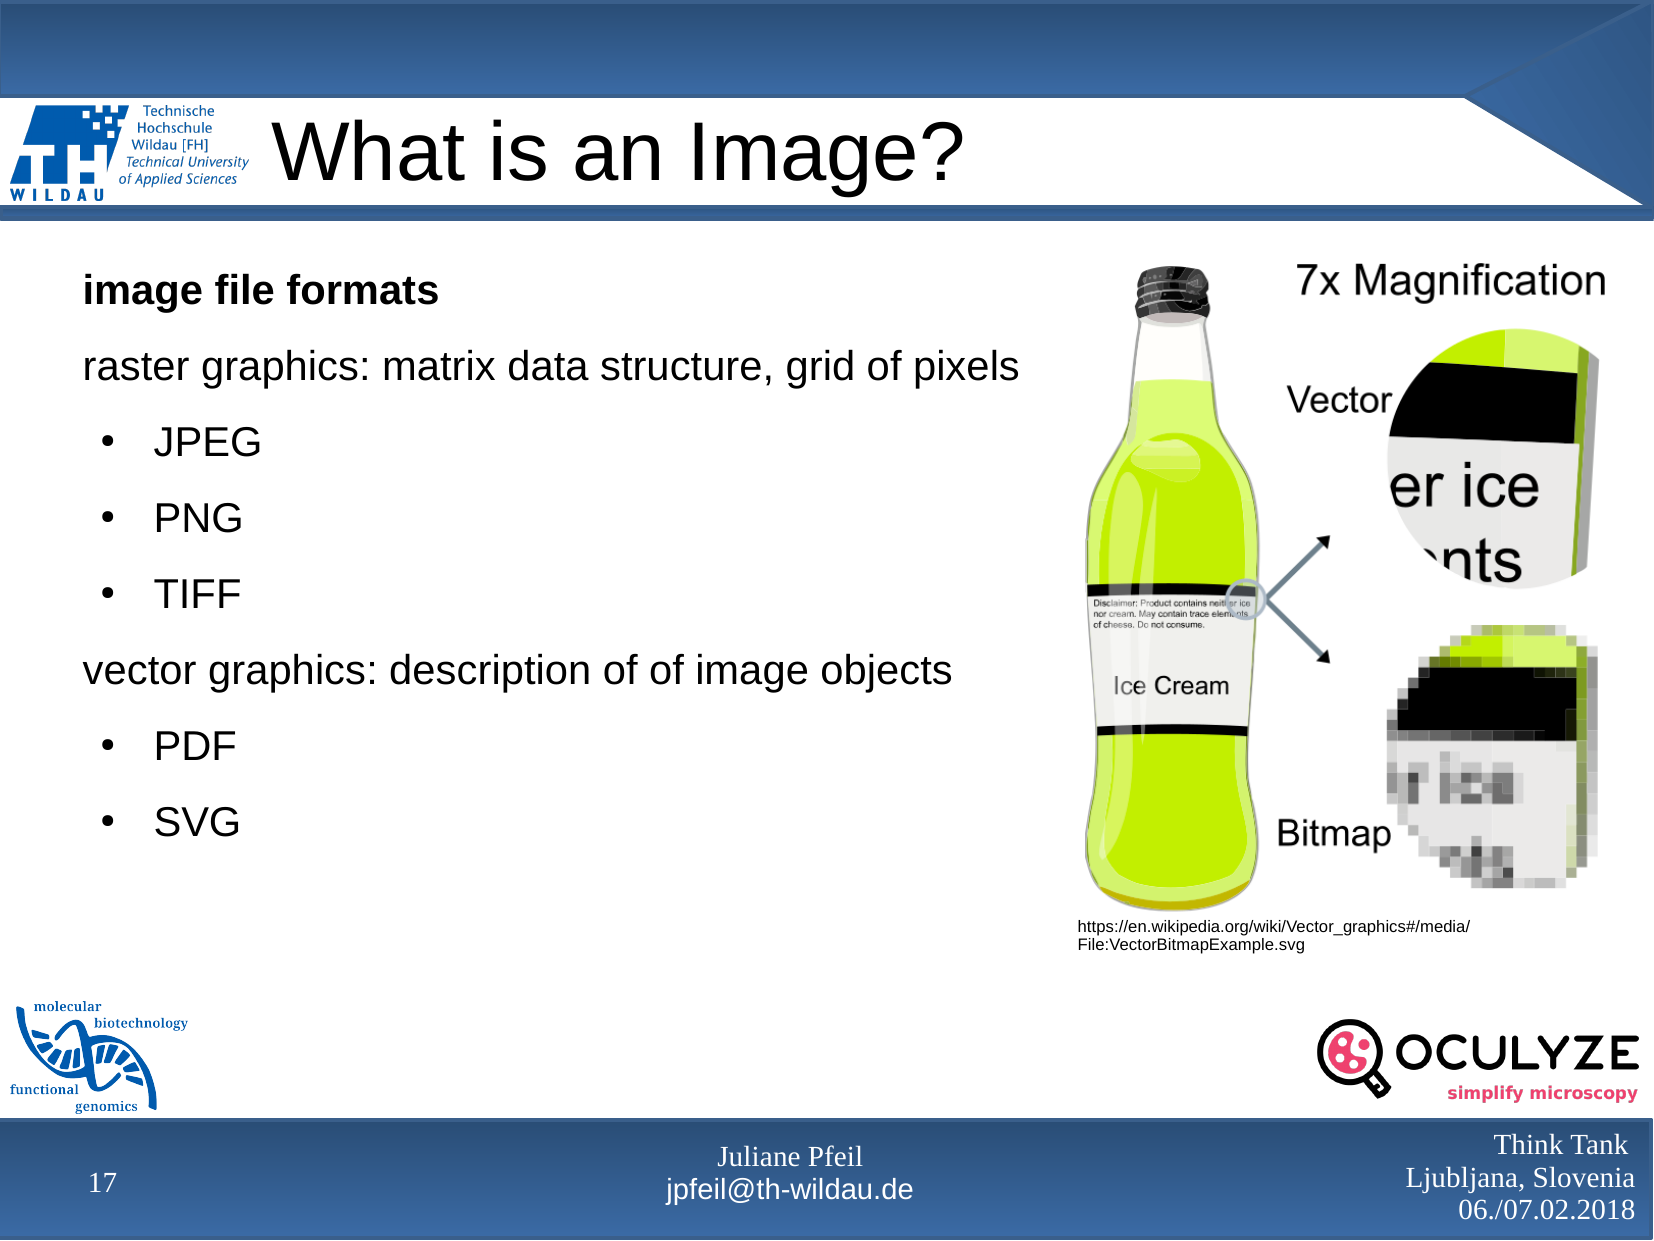

# What is an Image?
image file formats
raster graphics: matrix data structure, grid of pixels
JPEG
PNG
TIFF
vector graphics: description of of image objects
PDF
SVG
https://en.wikipedia.org/wiki/Vector_graphics#/media/File:VectorBitmapExample.svg